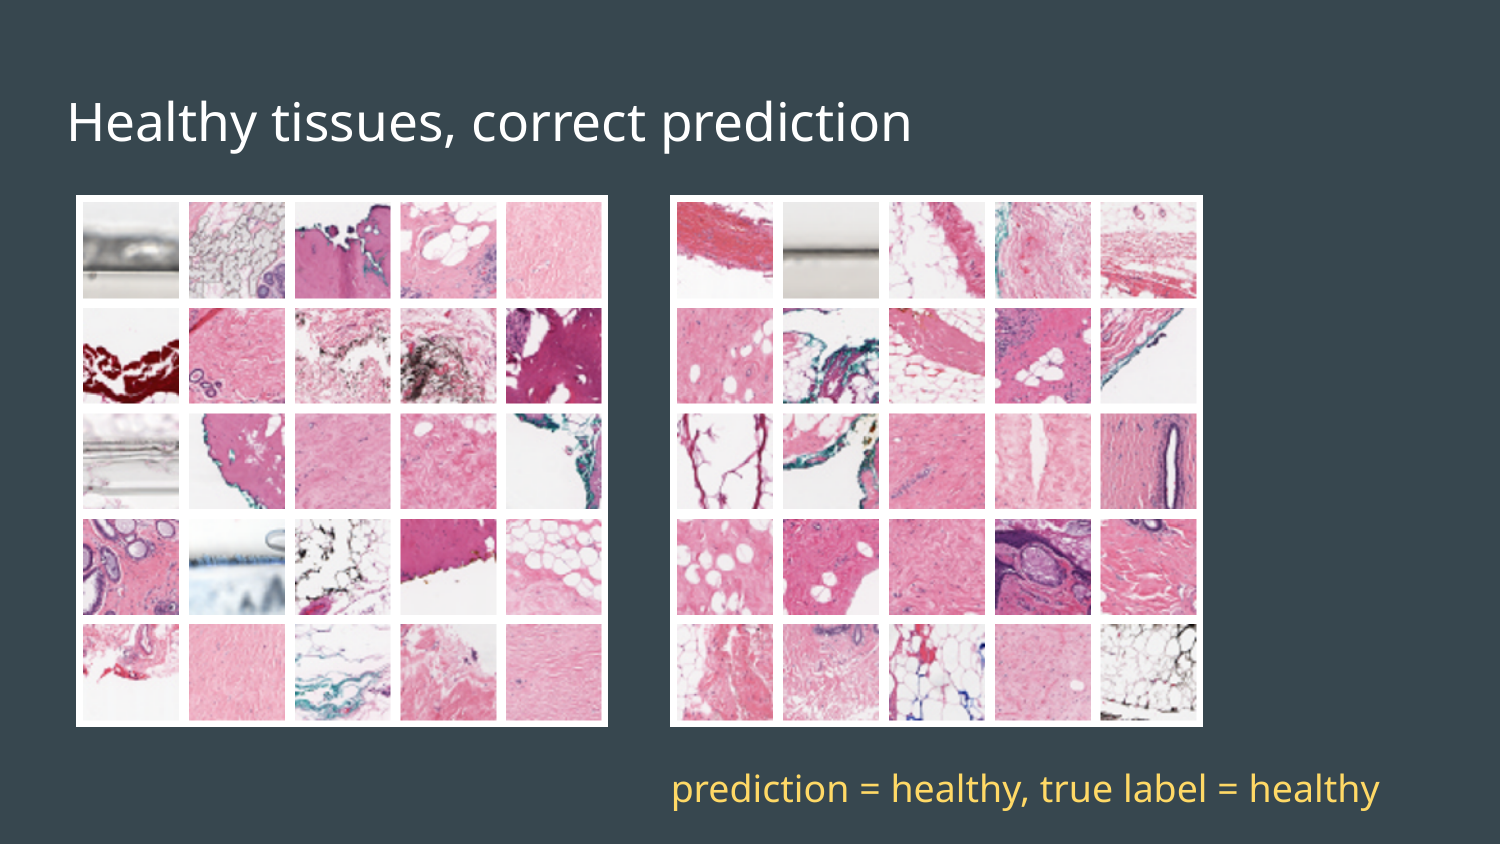

# Healthy tissues, correct prediction
prediction = healthy, true label = healthy